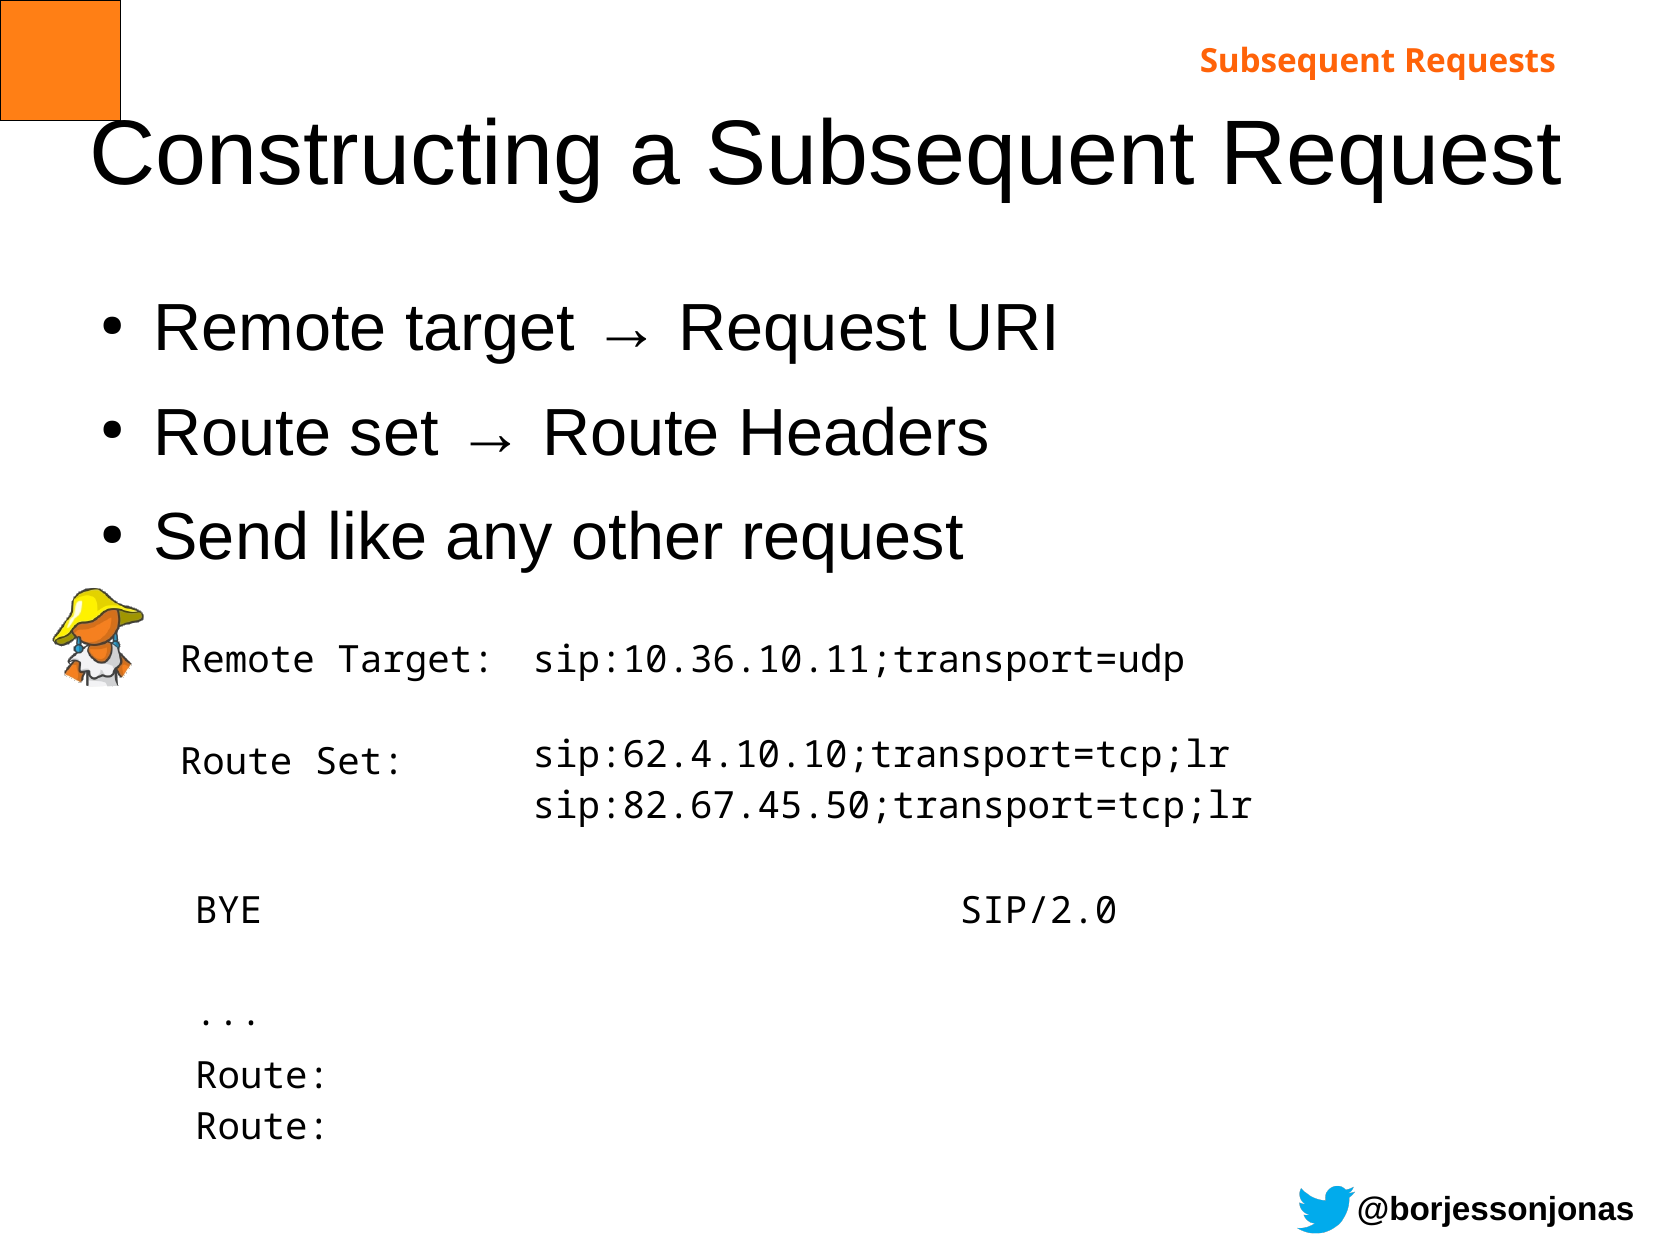

Subsequent Requests
# Constructing a Subsequent Request
Remote target → Request URI
Route set → Route Headers
Send like any other request
Remote Target:
Route Set:
sip:10.36.10.11;transport=udp
sip:62.4.10.10;transport=tcp;lr
sip:82.67.45.50;transport=tcp;lr
BYE SIP/2.0
...
Route:
Route: